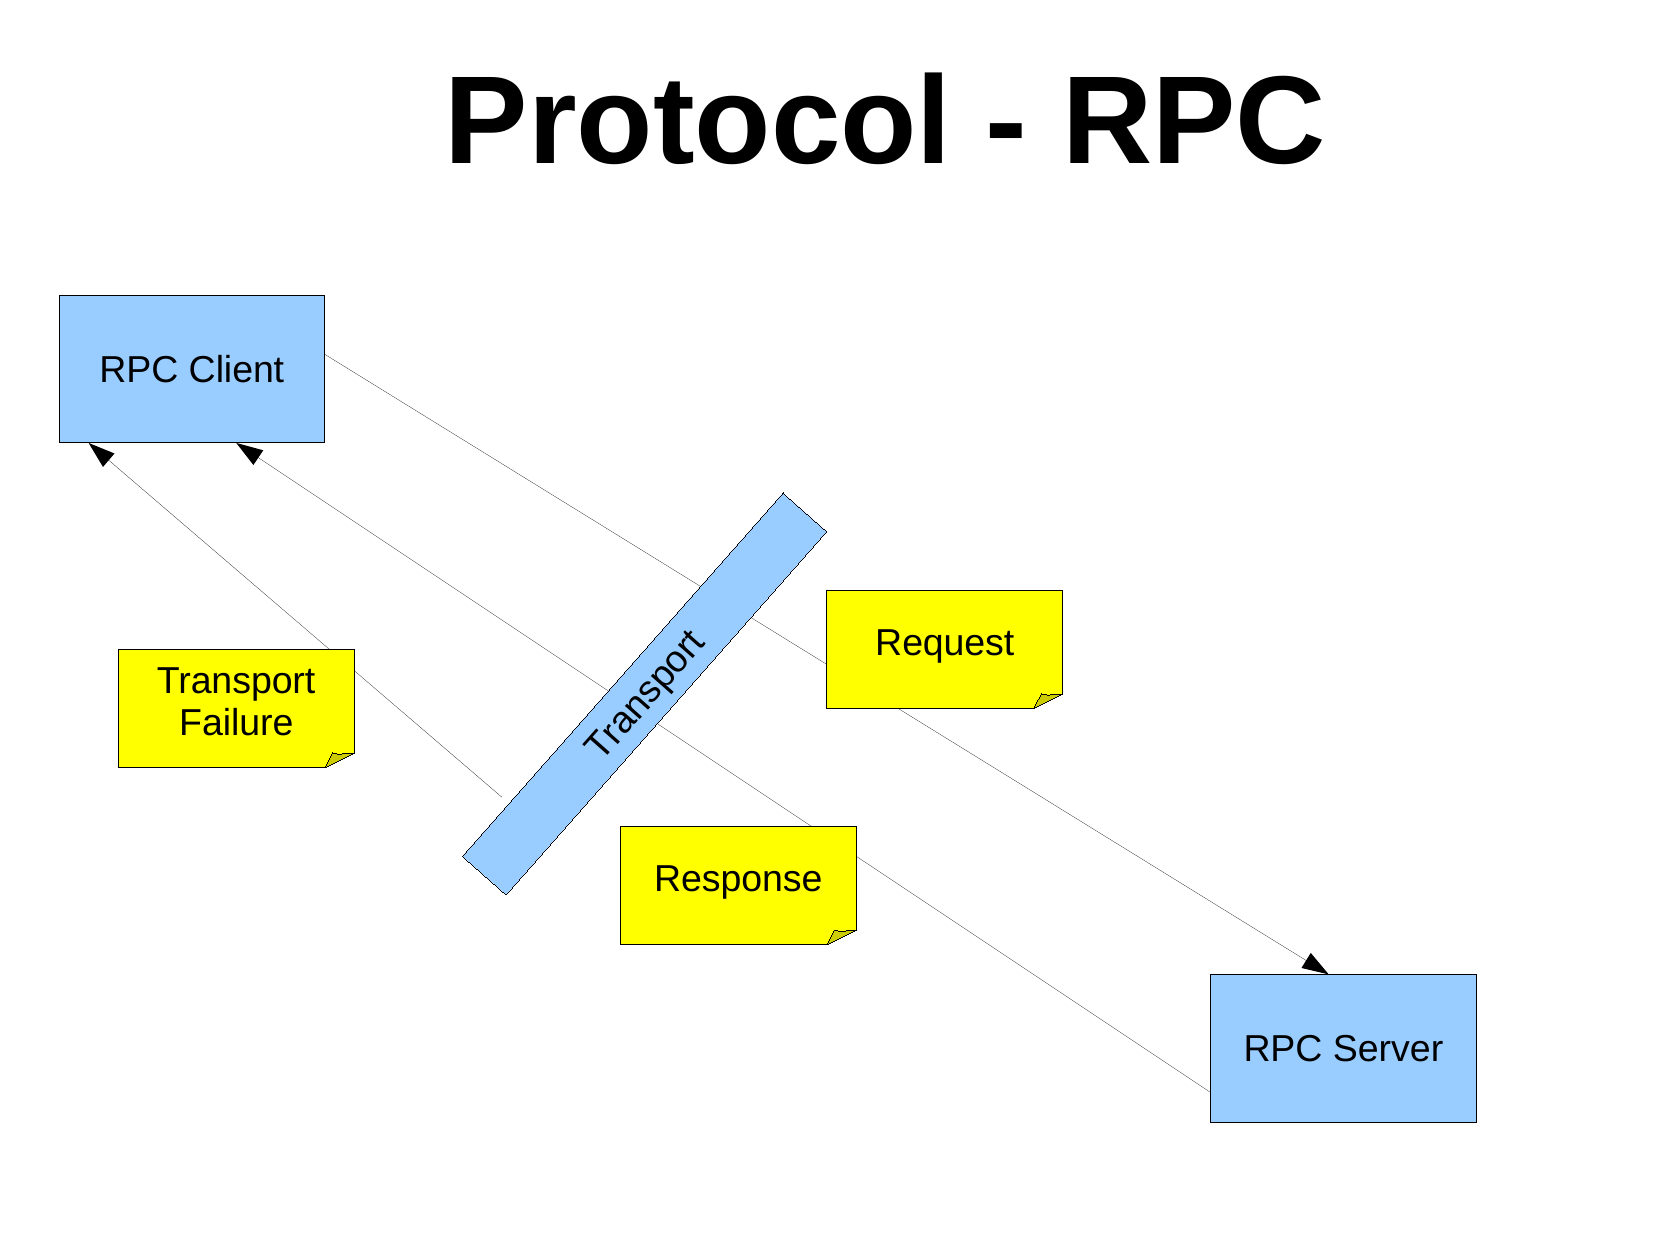

# Protocol - RPC
RPC Client
Request
Transport
Failure
Transport
Response
RPC Server